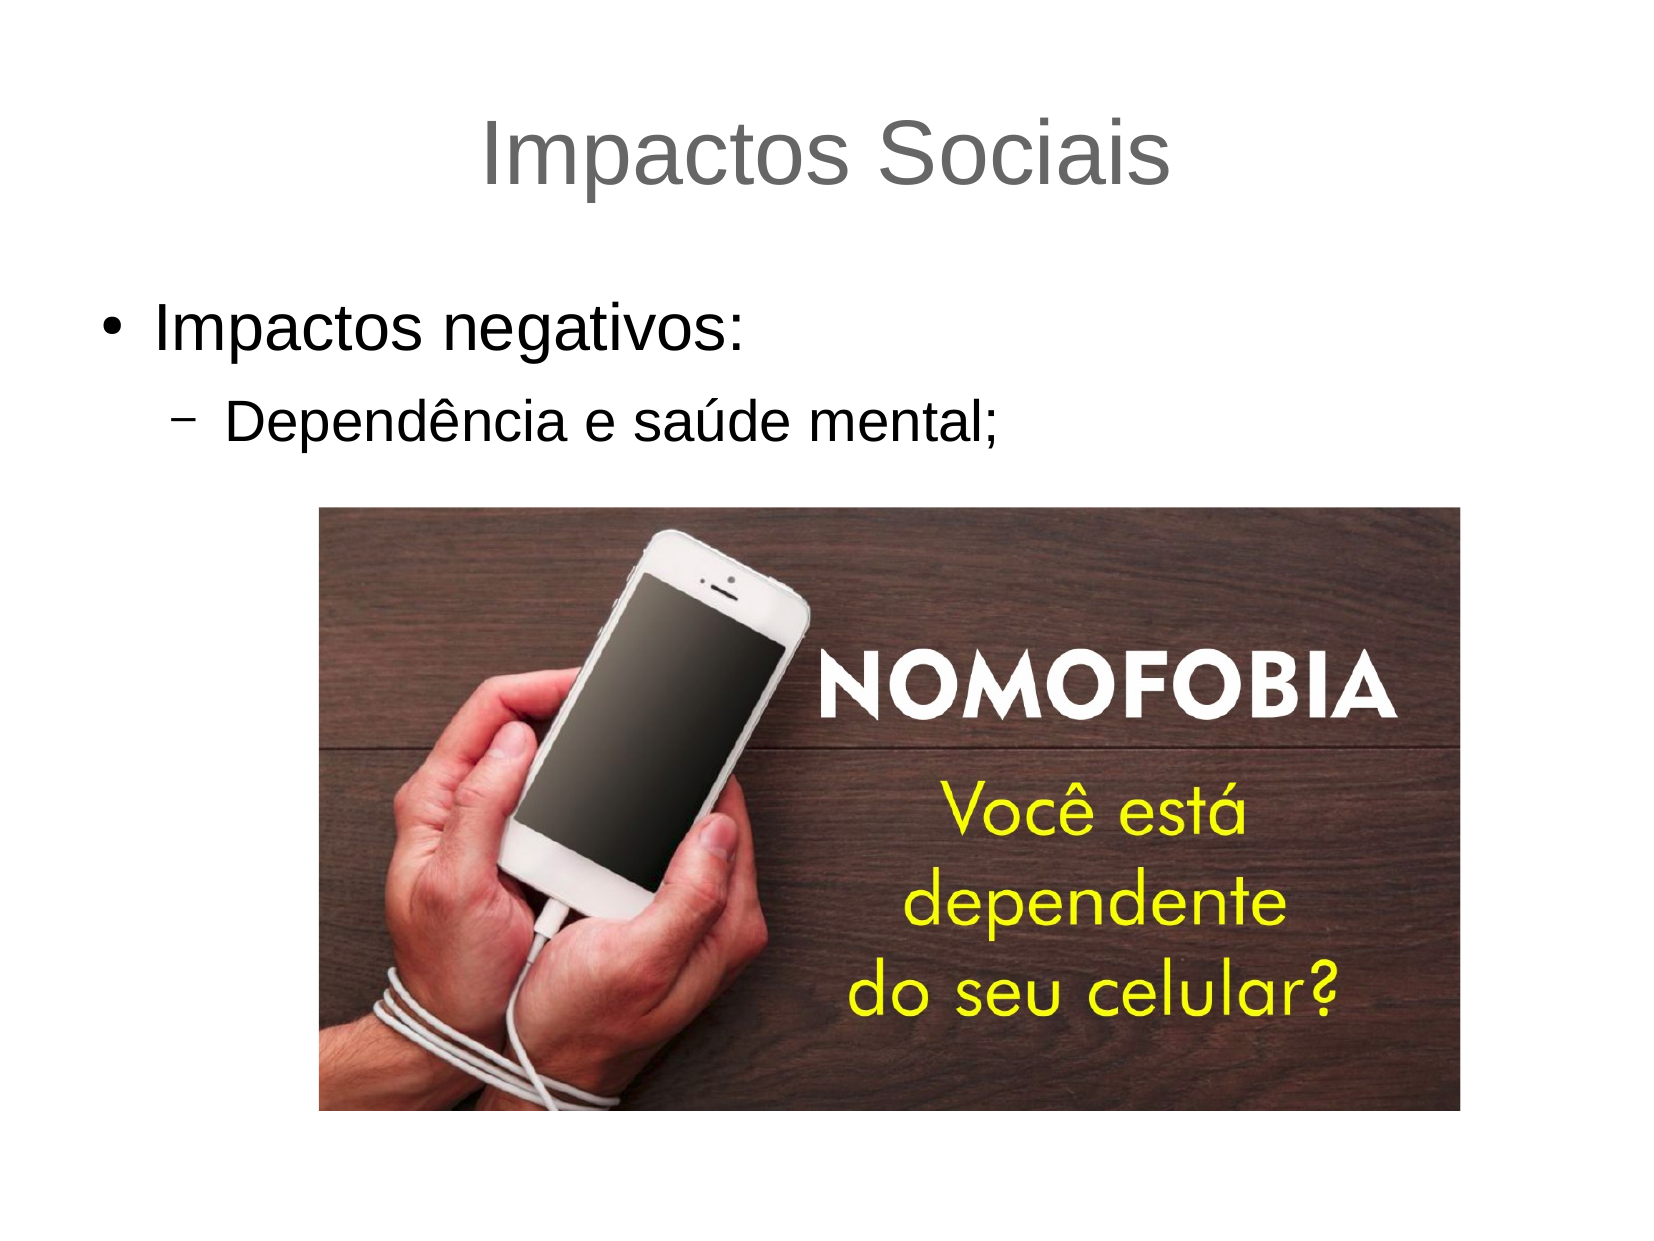

# Impactos Sociais
Impactos negativos:
Dependência e saúde mental;